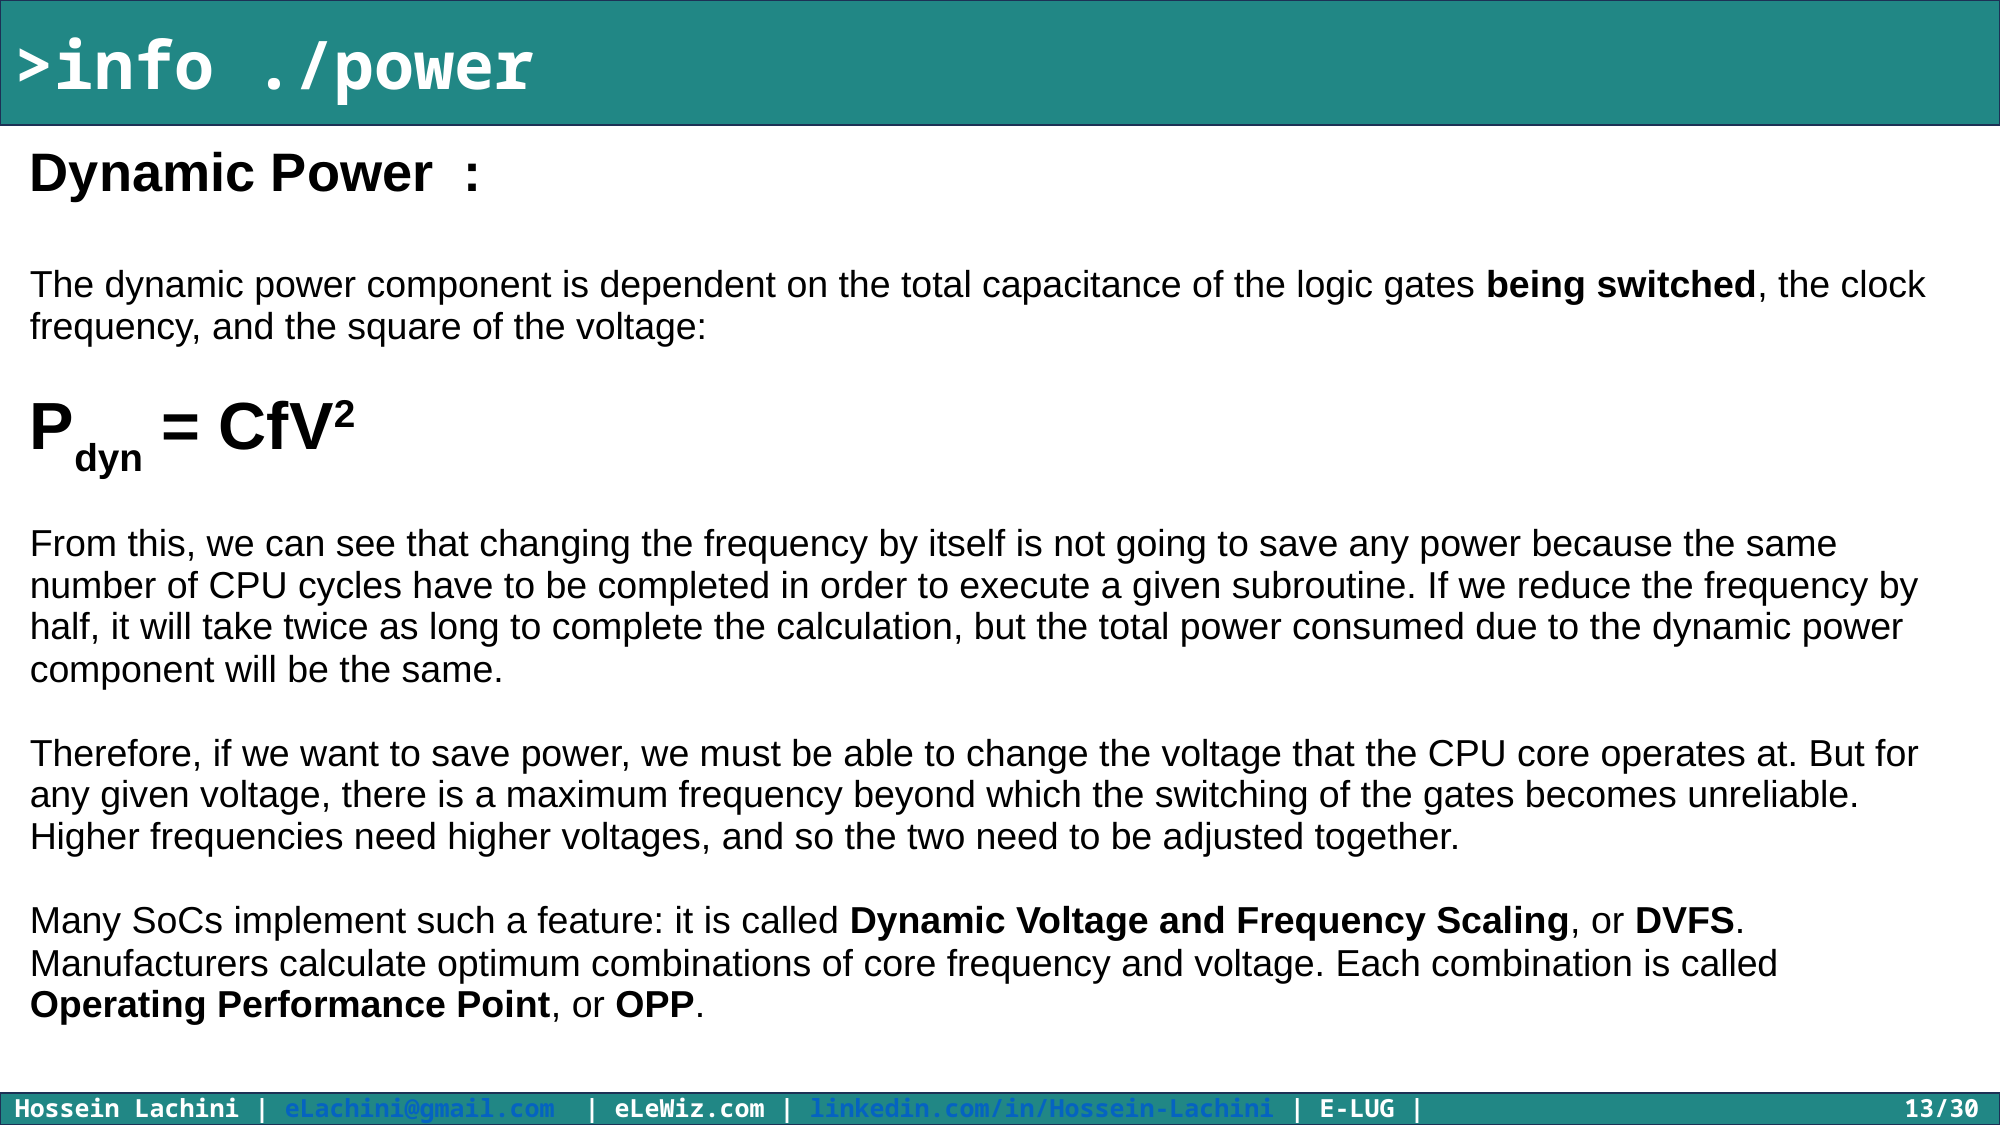

>info ./power
Dynamic Power :
The dynamic power component is dependent on the total capacitance of the logic gates being switched, the clock frequency, and the square of the voltage:
Pdyn = CfV2
From this, we can see that changing the frequency by itself is not going to save any power because the same number of CPU cycles have to be completed in order to execute a given subroutine. If we reduce the frequency by half, it will take twice as long to complete the calculation, but the total power consumed due to the dynamic power component will be the same.
Therefore, if we want to save power, we must be able to change the voltage that the CPU core operates at. But for any given voltage, there is a maximum frequency beyond which the switching of the gates becomes unreliable. Higher frequencies need higher voltages, and so the two need to be adjusted together.
Many SoCs implement such a feature: it is called Dynamic Voltage and Frequency Scaling, or DVFS. Manufacturers calculate optimum combinations of core frequency and voltage. Each combination is called Operating Performance Point, or OPP.
Hossein Lachini | eLachini@gmail.com | eLeWiz.com | linkedin.com/in/Hossein-Lachini | E-LUG | 13/30